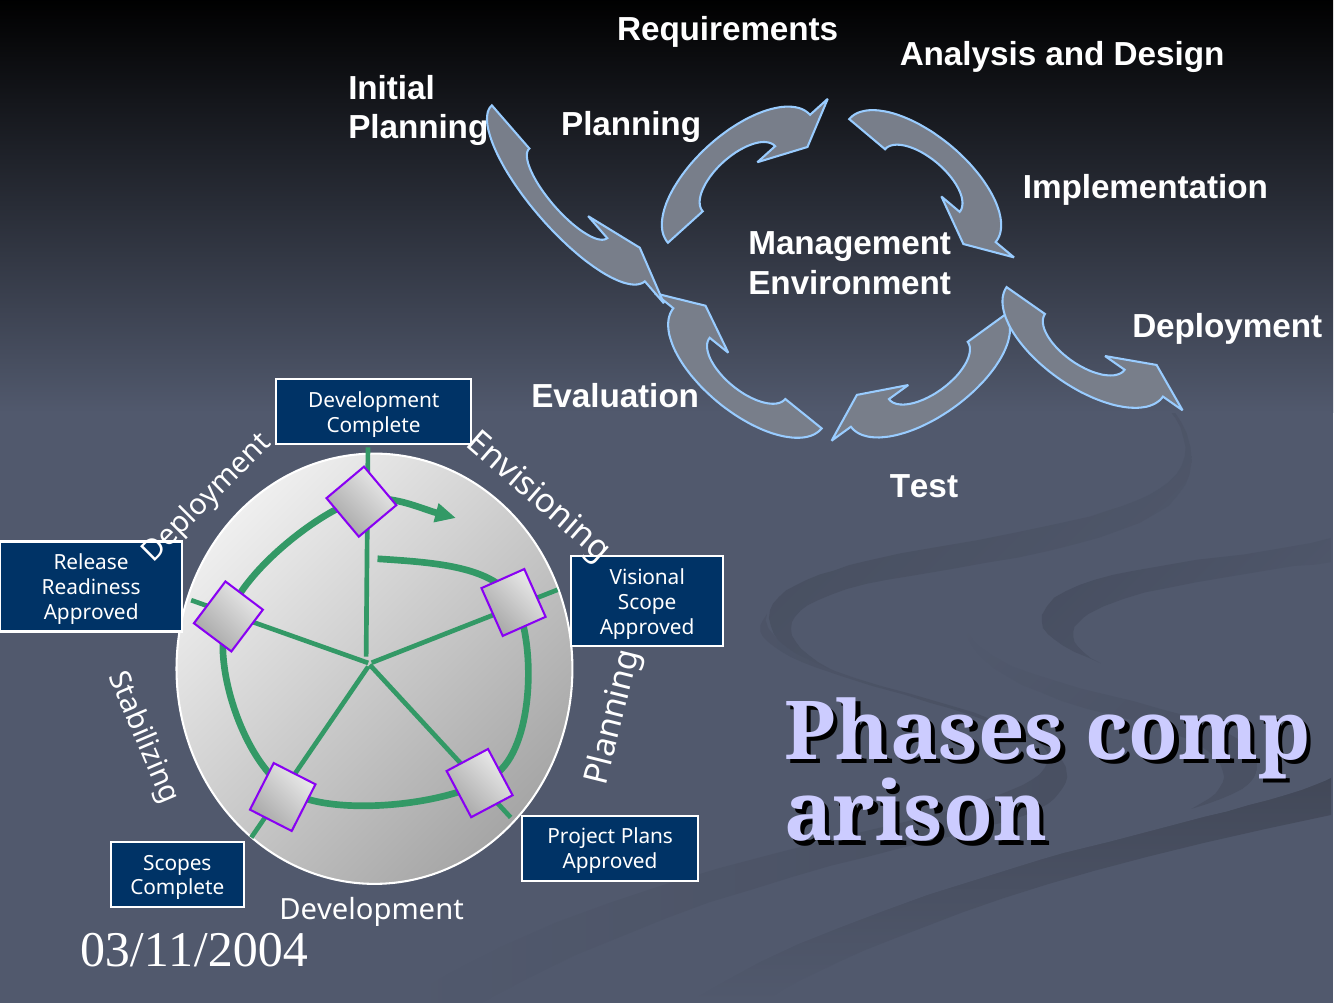

Requirements
Analysis and Design
Initial Planning
Planning
Management Environment
Deployment
Evaluation
Test
Implementation
Development Complete
Envisioning
Deployment
Release Readiness Approved
Visional Scope Approved
Planning
Stabilizing
Project Plans Approved
Scopes Complete
Development
# Phases comparison
03/11/2004